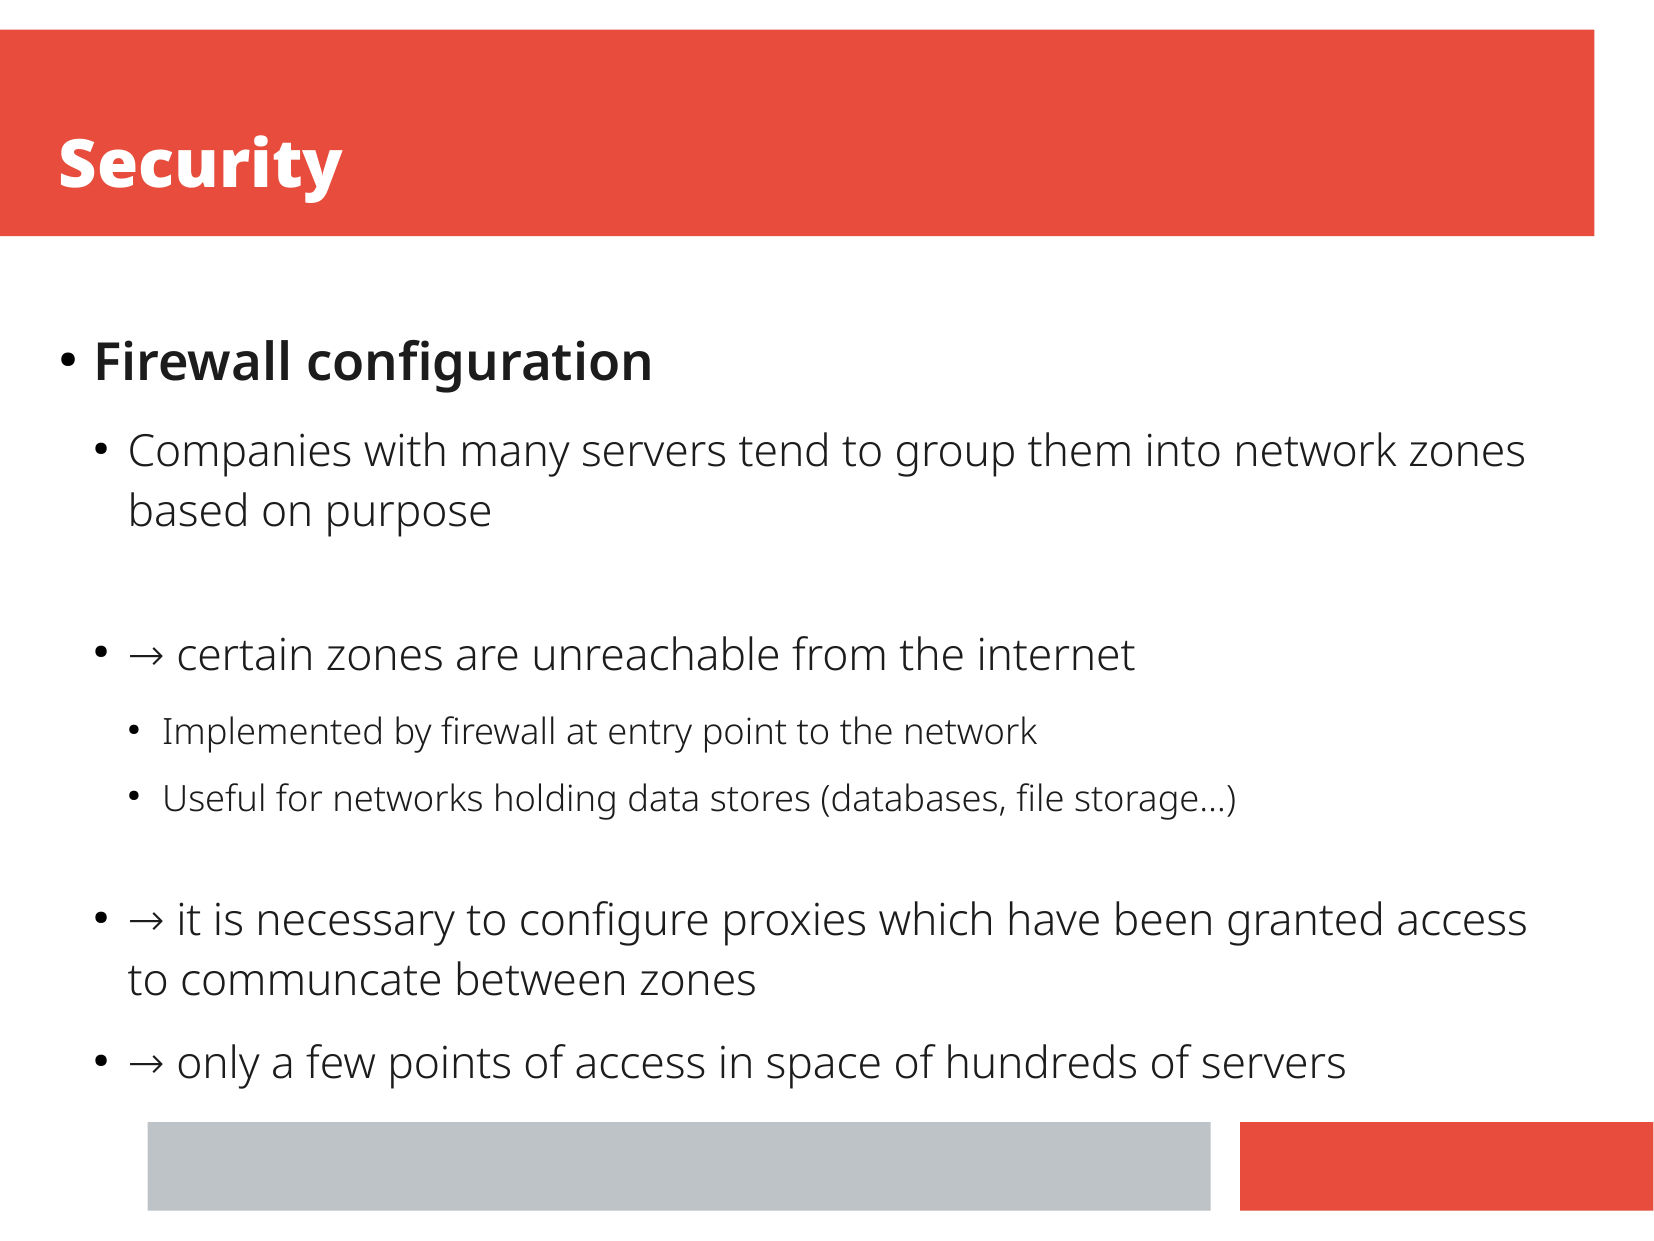

# Security
Firewall configuration
Companies with many servers tend to group them into network zones based on purpose
→ certain zones are unreachable from the internet
Implemented by firewall at entry point to the network
Useful for networks holding data stores (databases, file storage…)
→ it is necessary to configure proxies which have been granted access to communcate between zones
→ only a few points of access in space of hundreds of servers